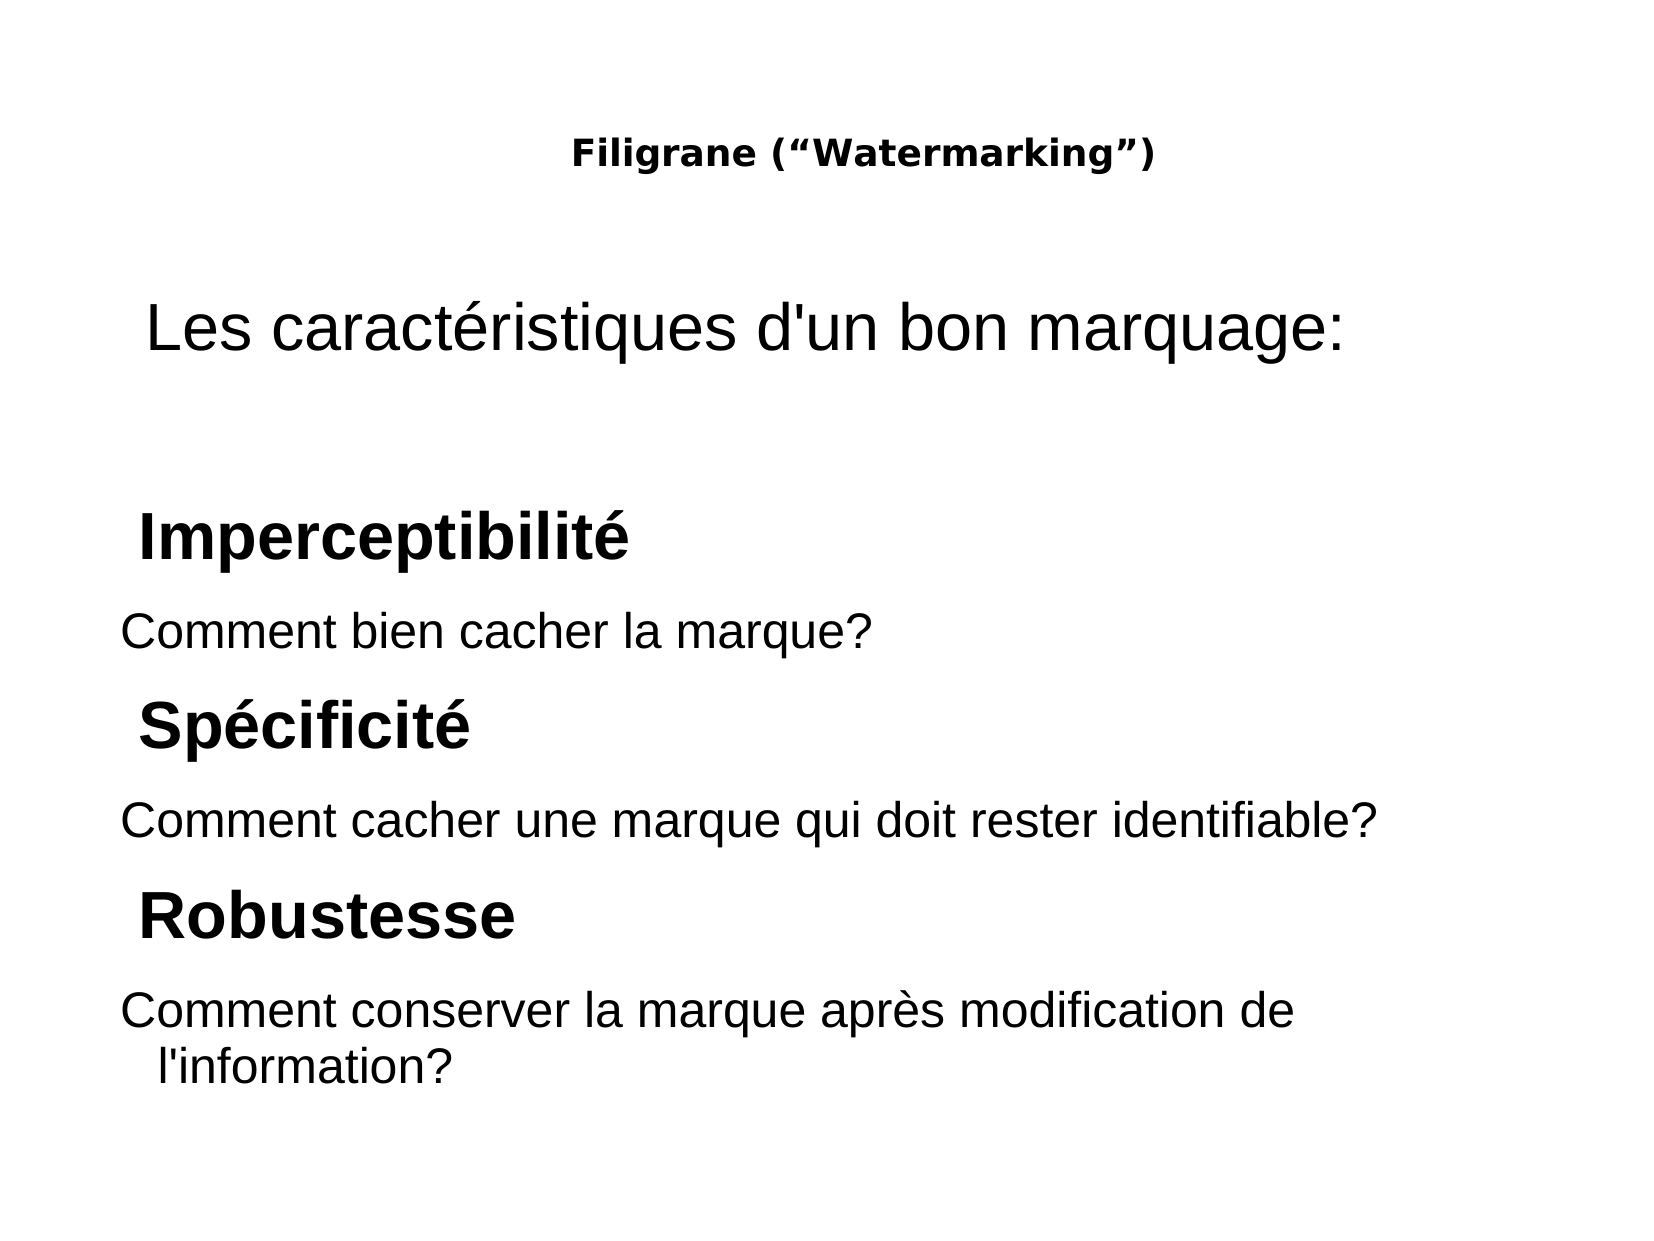

Filigrane (“Watermarking”)
# Les caractéristiques d'un bon marquage:
 Imperceptibilité
Comment bien cacher la marque?
 Spécificité
Comment cacher une marque qui doit rester identifiable?
 Robustesse
Comment conserver la marque après modification de l'information?